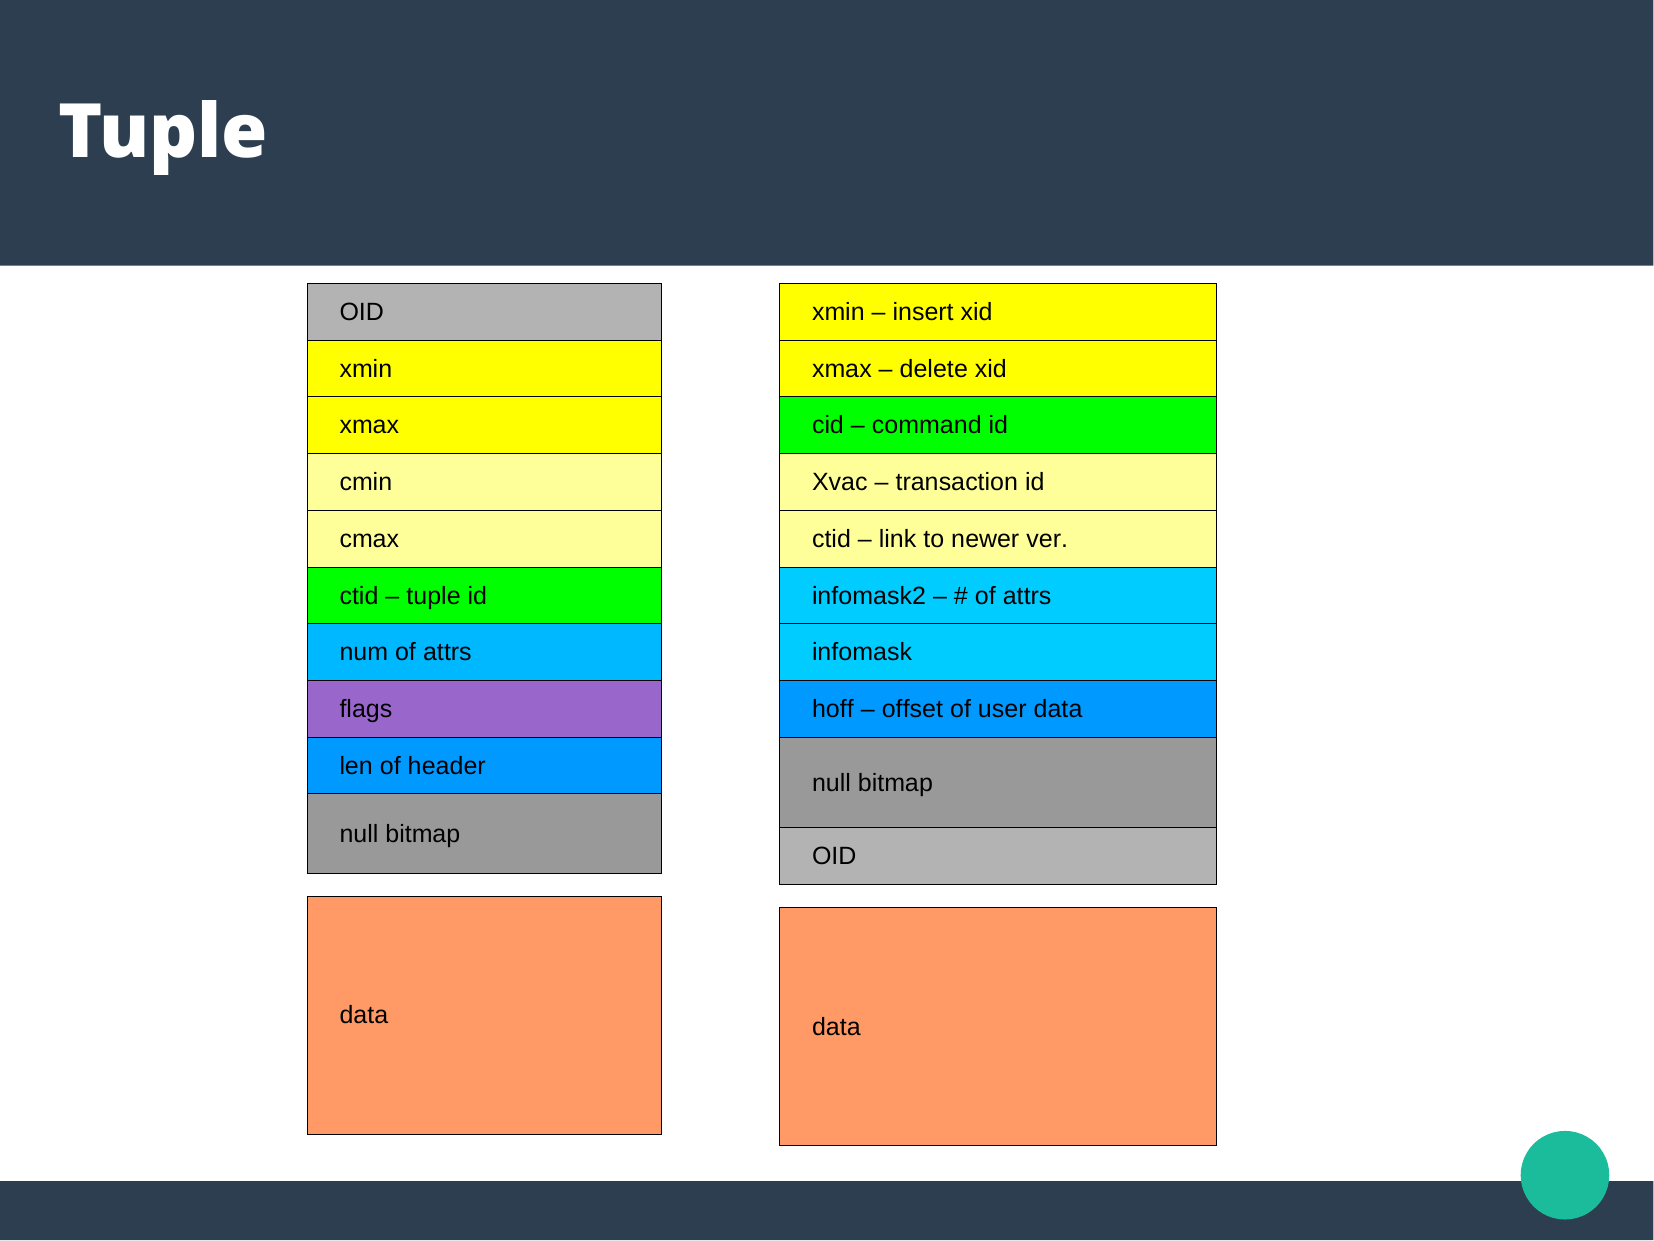

# Tuple
OID
xmin – insert xid
xmin
xmax – delete xid
xmax
cid – command id
cmin
Xvac – transaction id
cmax
ctid – link to newer ver.
ctid – tuple id
infomask2 – # of attrs
num of attrs
infomask
flags
hoff – offset of user data
len of header
null bitmap
null bitmap
OID
data
data